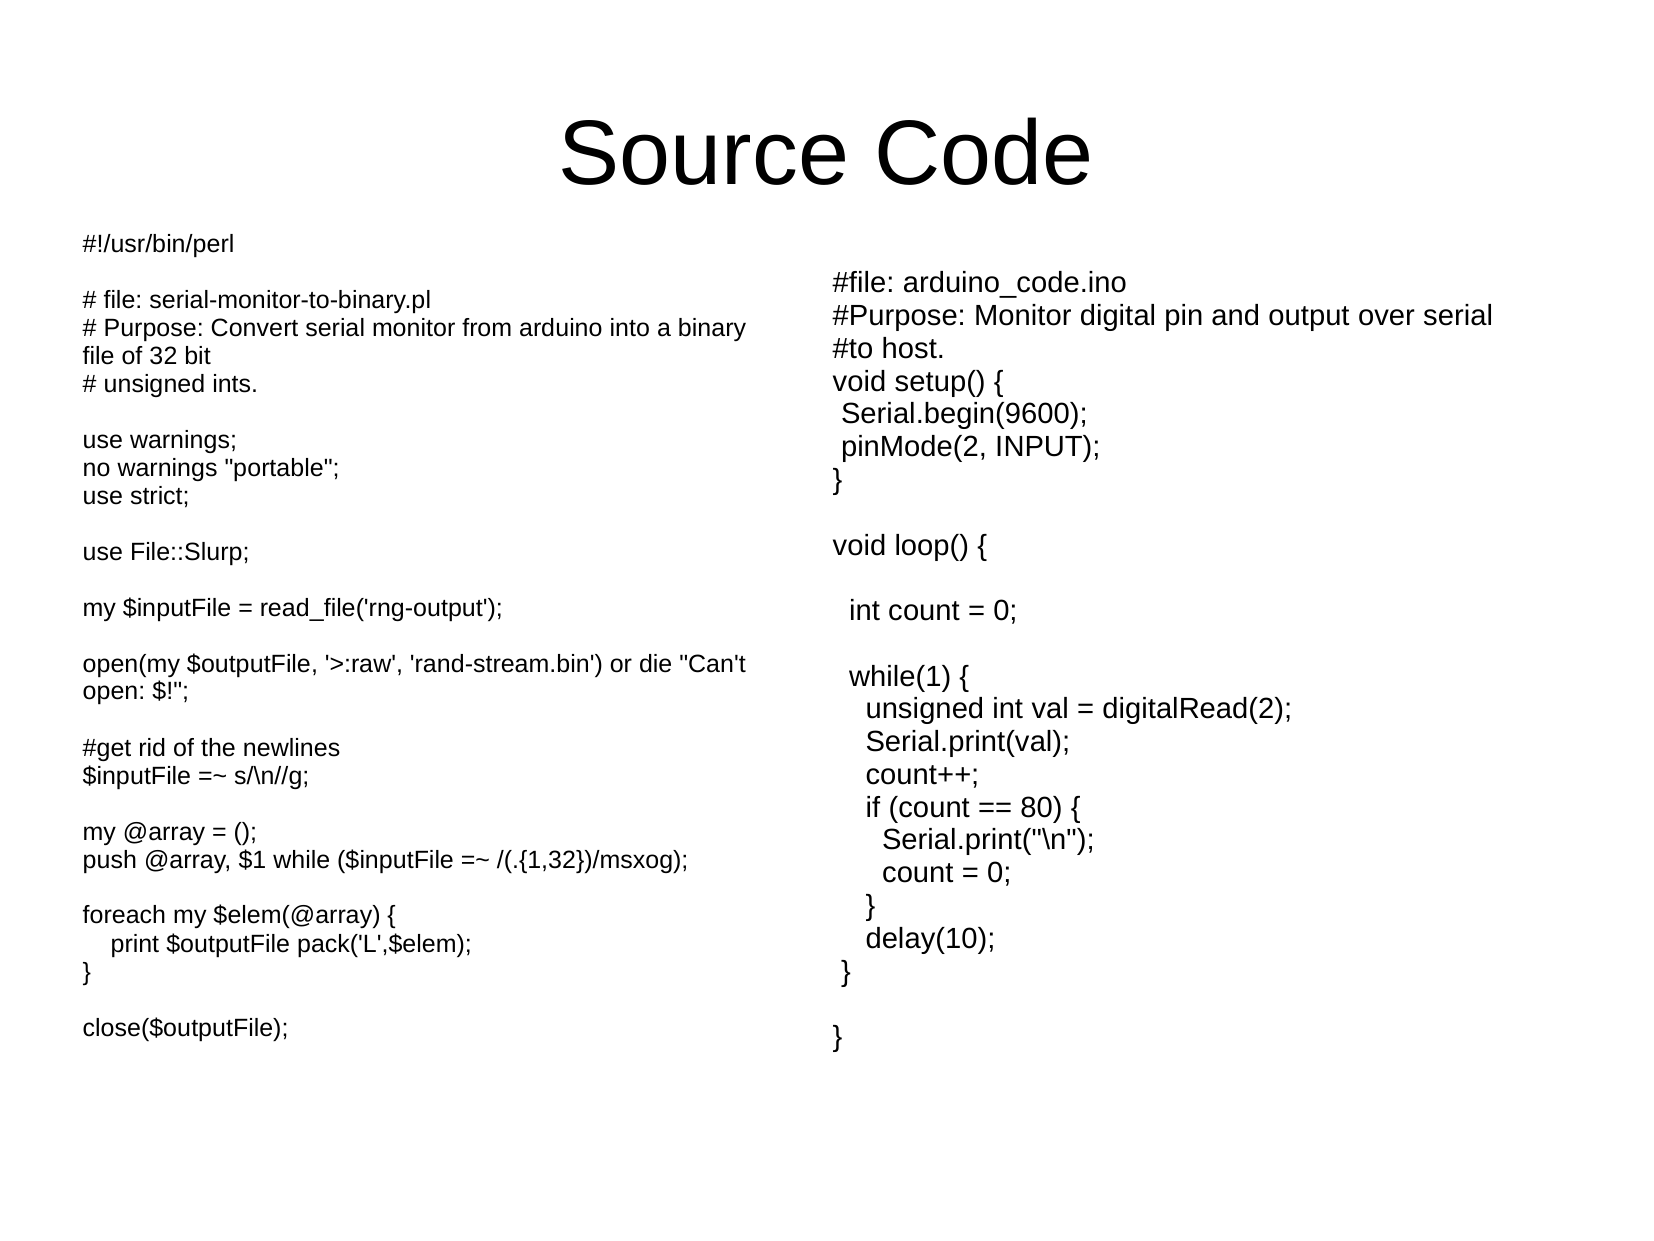

# Source Code
#!/usr/bin/perl
# file: serial-monitor-to-binary.pl
# Purpose: Convert serial monitor from arduino into a binary file of 32 bit
# unsigned ints.
use warnings;
no warnings "portable";
use strict;
use File::Slurp;
my $inputFile = read_file('rng-output');
open(my $outputFile, '>:raw', 'rand-stream.bin') or die "Can't open: $!";
#get rid of the newlines
$inputFile =~ s/\n//g;
my @array = ();
push @array, $1 while ($inputFile =~ /(.{1,32})/msxog);
foreach my $elem(@array) {
 print $outputFile pack('L',$elem);
}
close($outputFile);
#file: arduino_code.ino
#Purpose: Monitor digital pin and output over serial
#to host.
void setup() {
 Serial.begin(9600);
 pinMode(2, INPUT);
}
void loop() {
 int count = 0;
 while(1) {
 unsigned int val = digitalRead(2);
 Serial.print(val);
 count++;
 if (count == 80) {
 Serial.print("\n");
 count = 0;
 }
 delay(10);
 }
}